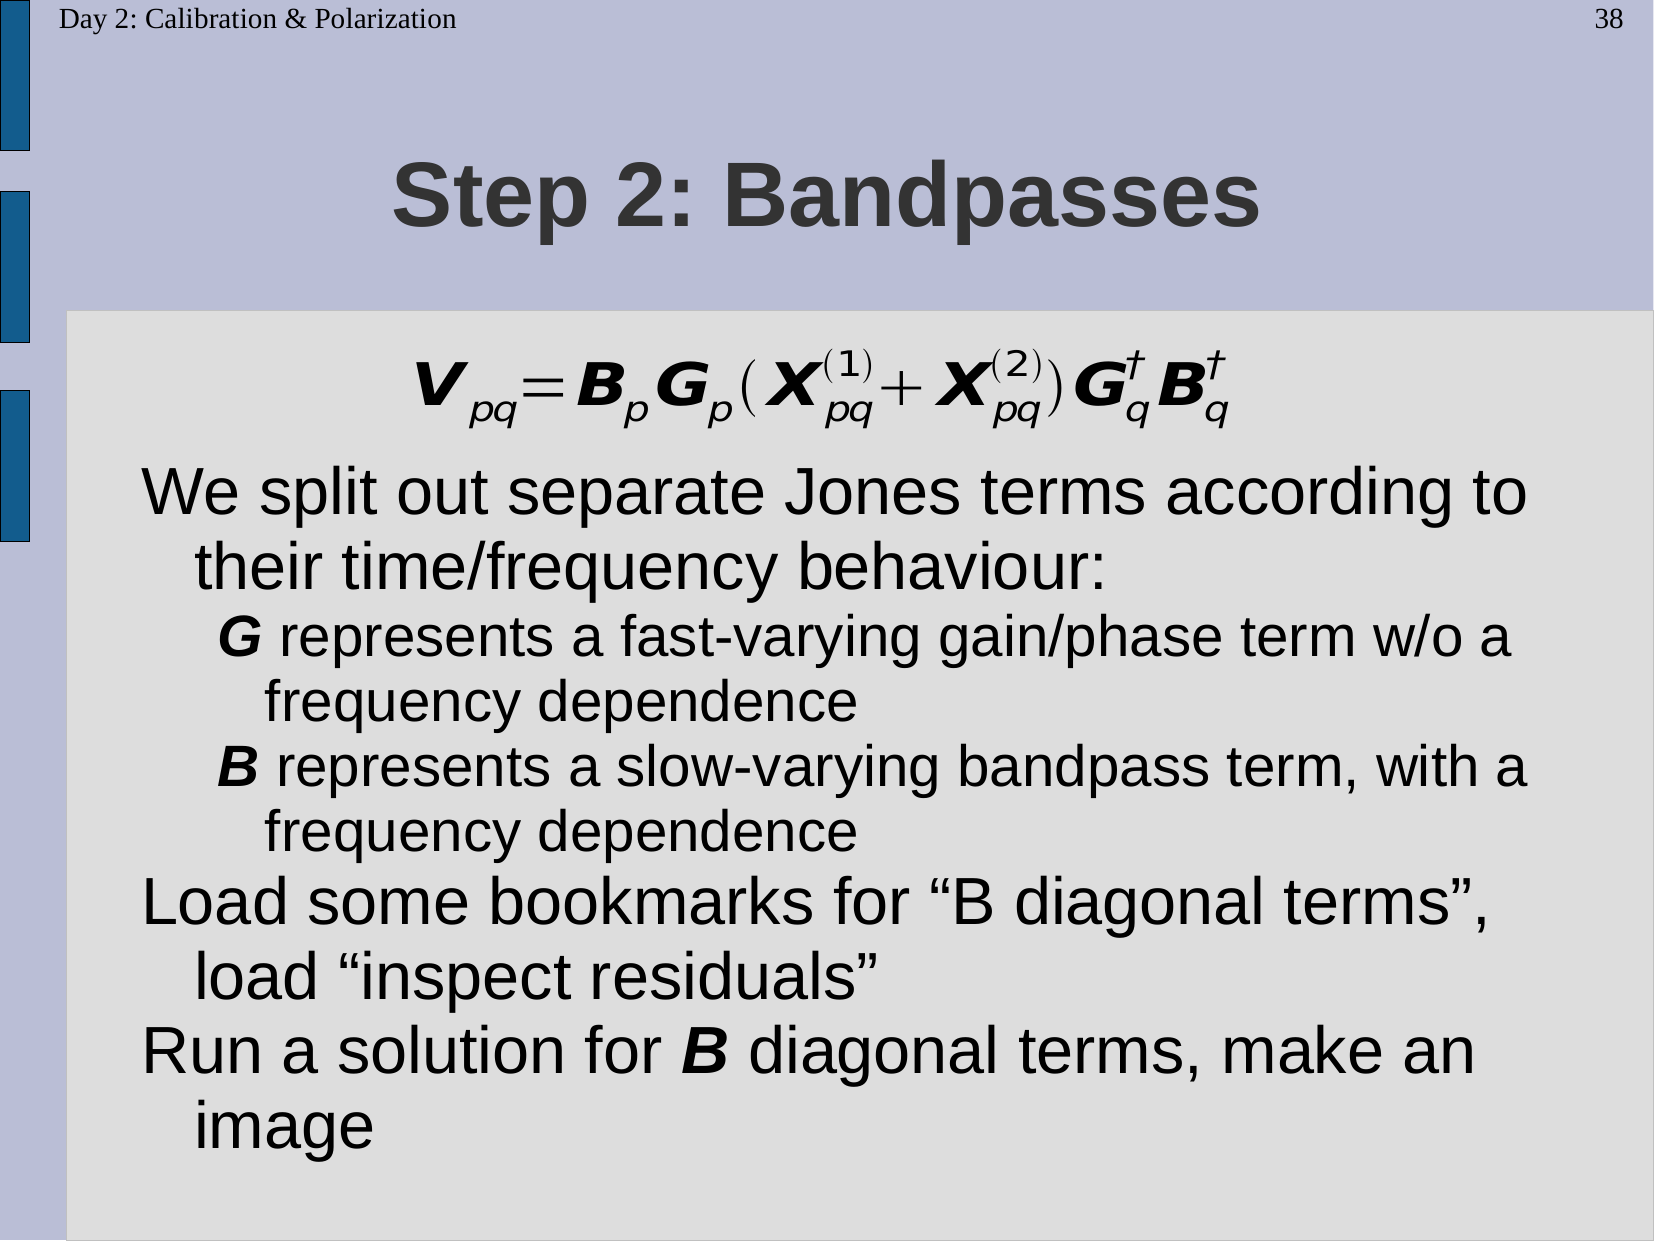

Day 2: Calibration & Polarization
38
# Step 2: Bandpasses
We split out separate Jones terms according to their time/frequency behaviour:
G represents a fast-varying gain/phase term w/o a frequency dependence
B represents a slow-varying bandpass term, with a frequency dependence
Load some bookmarks for “B diagonal terms”, load “inspect residuals”
Run a solution for B diagonal terms, make an image